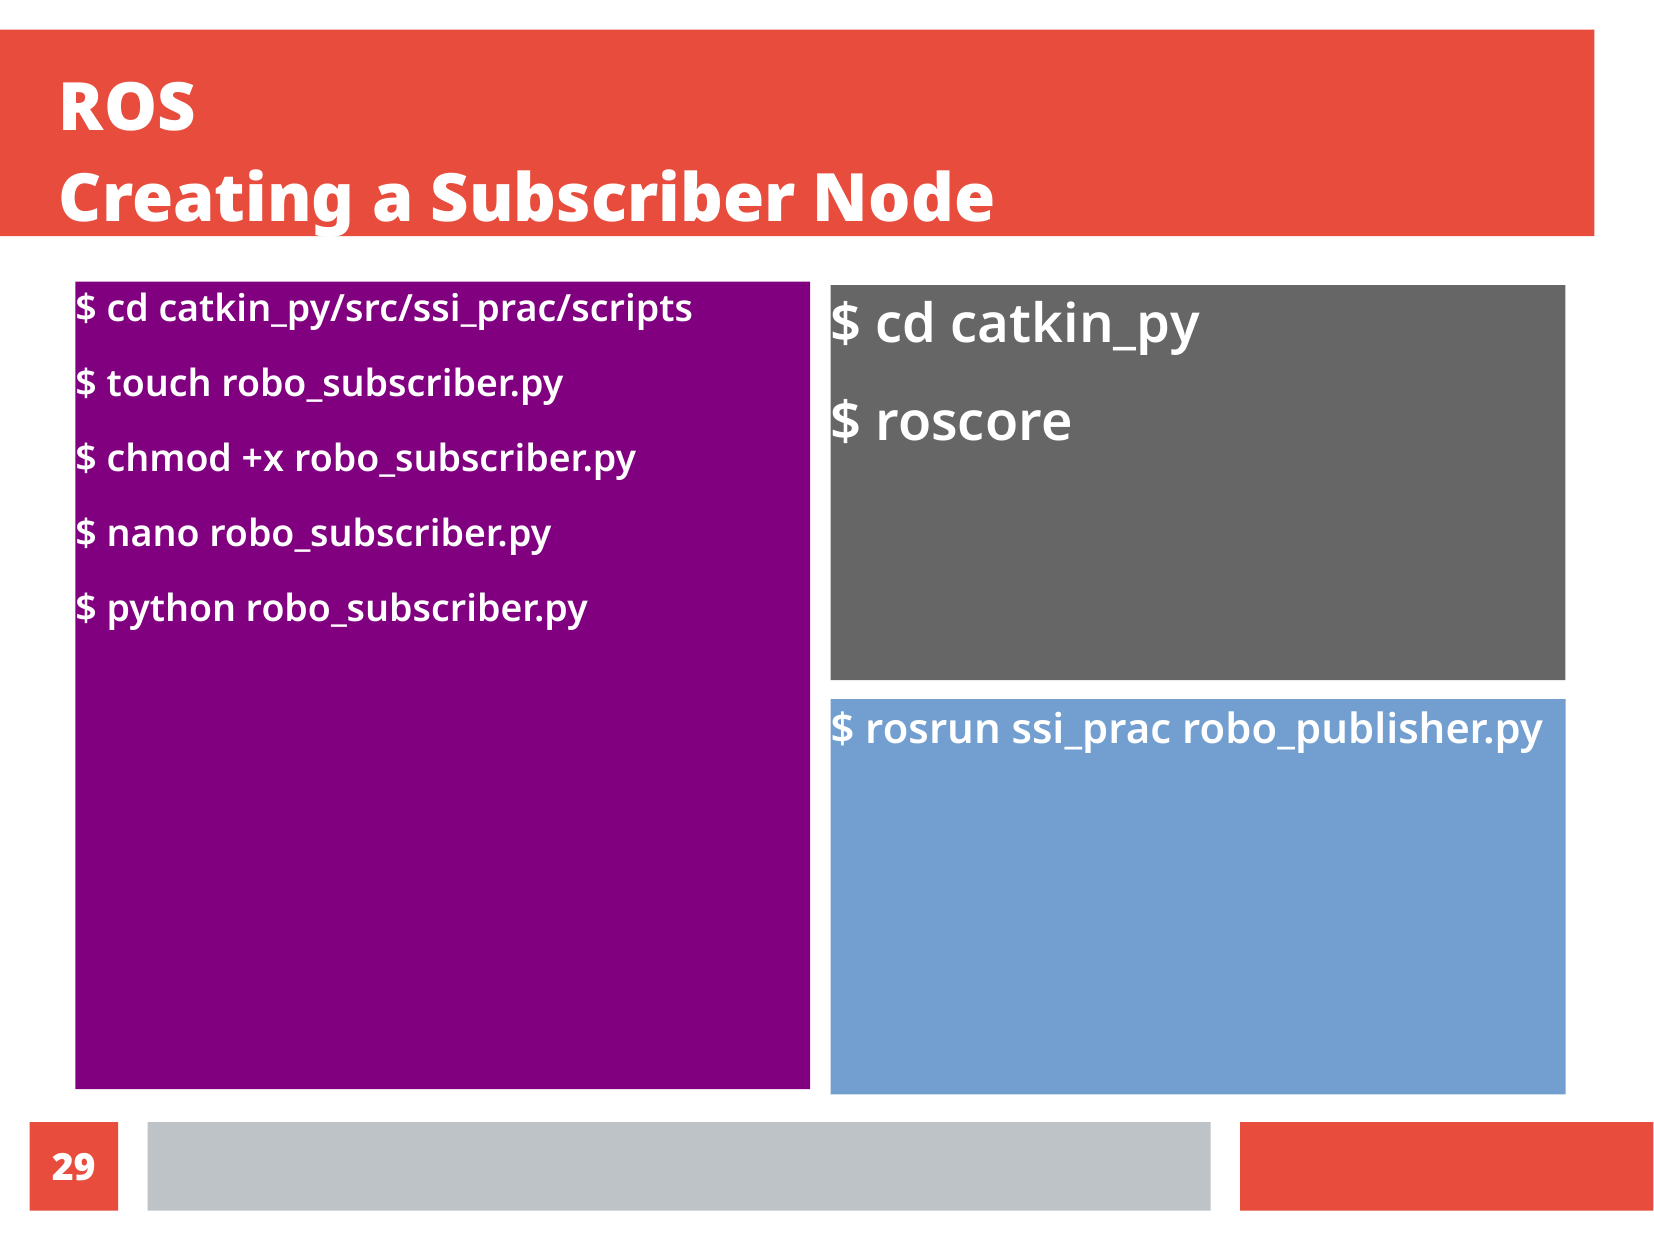

# ROS Creating a Subscriber Node
$ cd catkin_py/src/ssi_prac/scripts
$ touch robo_subscriber.py
$ chmod +x robo_subscriber.py
$ nano robo_subscriber.py
$ python robo_subscriber.py
$ cd catkin_py
$ roscore
$ rosrun ssi_prac robo_publisher.py
29